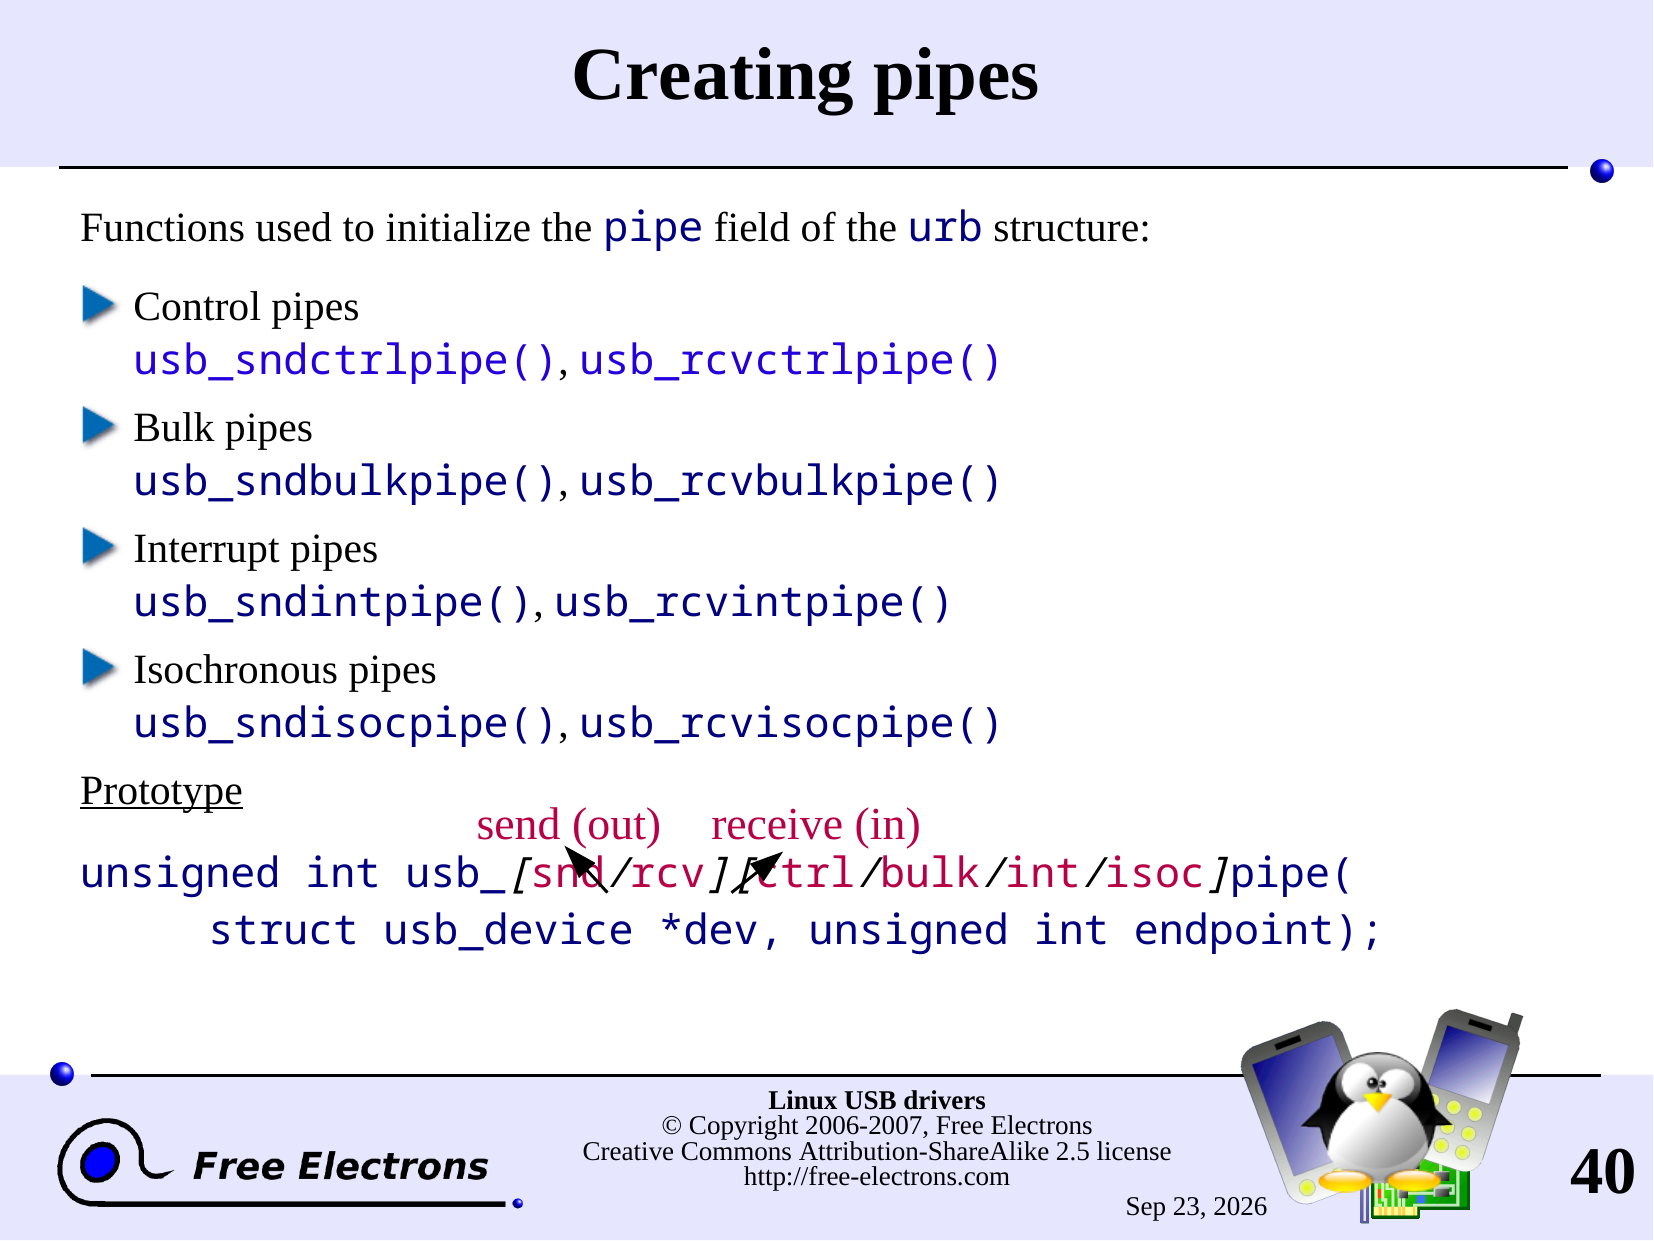

# Creating pipes
Functions used to initialize the pipe field of the urb structure:
Control pipes
usb_sndctrlpipe(), usb_rcvctrlpipe()
Bulk pipes
usb_sndbulkpipe(), usb_rcvbulkpipe()
Interrupt pipes
usb_sndintpipe(), usb_rcvintpipe()
Isochronous pipes
usb_sndisocpipe(), usb_rcvisocpipe()
Prototype
unsigned int usb_[snd/rcv][ctrl/bulk/int/isoc]pipe(
	struct usb_device *dev, unsigned int endpoint);
send (out)
receive (in)